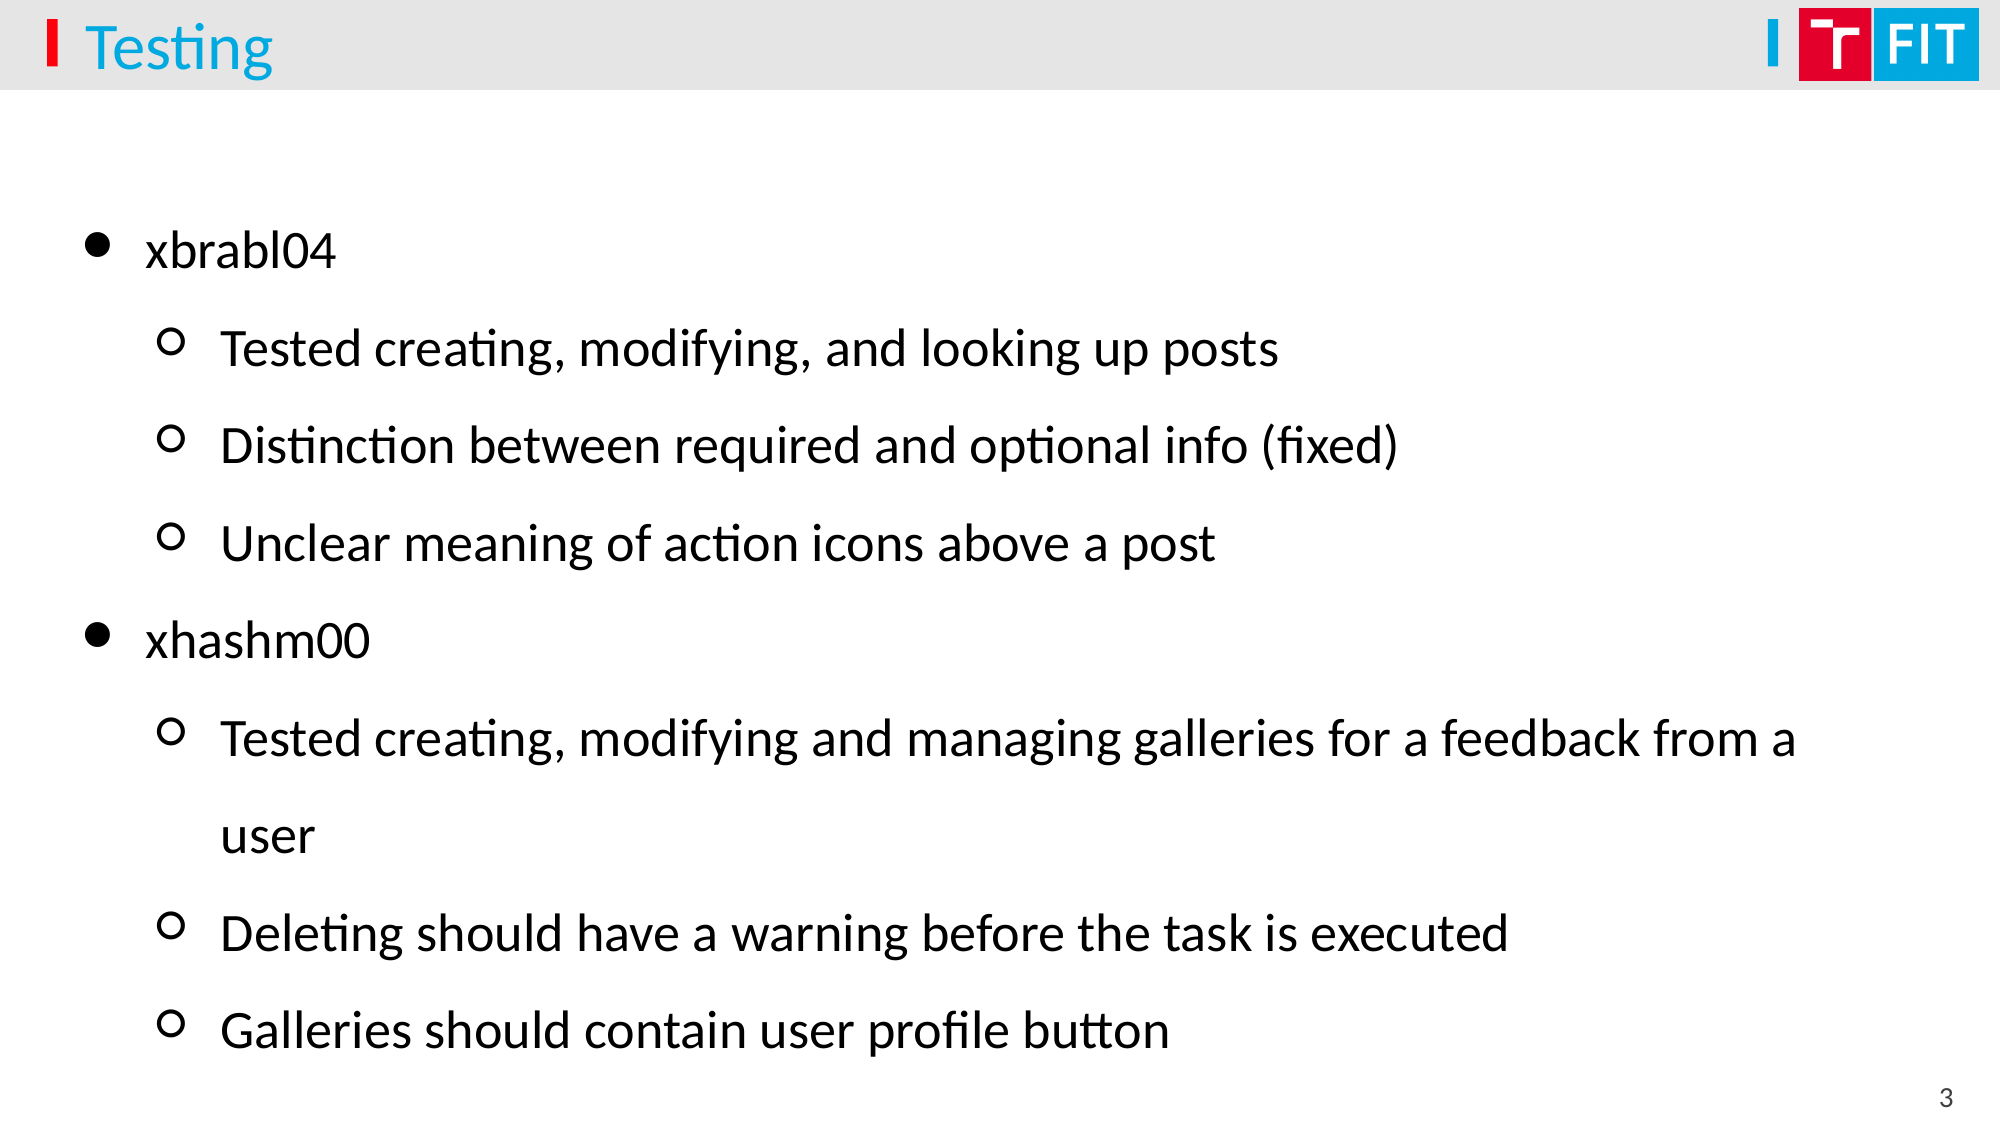

# Testing
xbrabl04
Tested creating, modifying, and looking up posts
Distinction between required and optional info (fixed)
Unclear meaning of action icons above a post
xhashm00
Tested creating, modifying and managing galleries for a feedback from a user
Deleting should have a warning before the task is executed
Galleries should contain user profile button